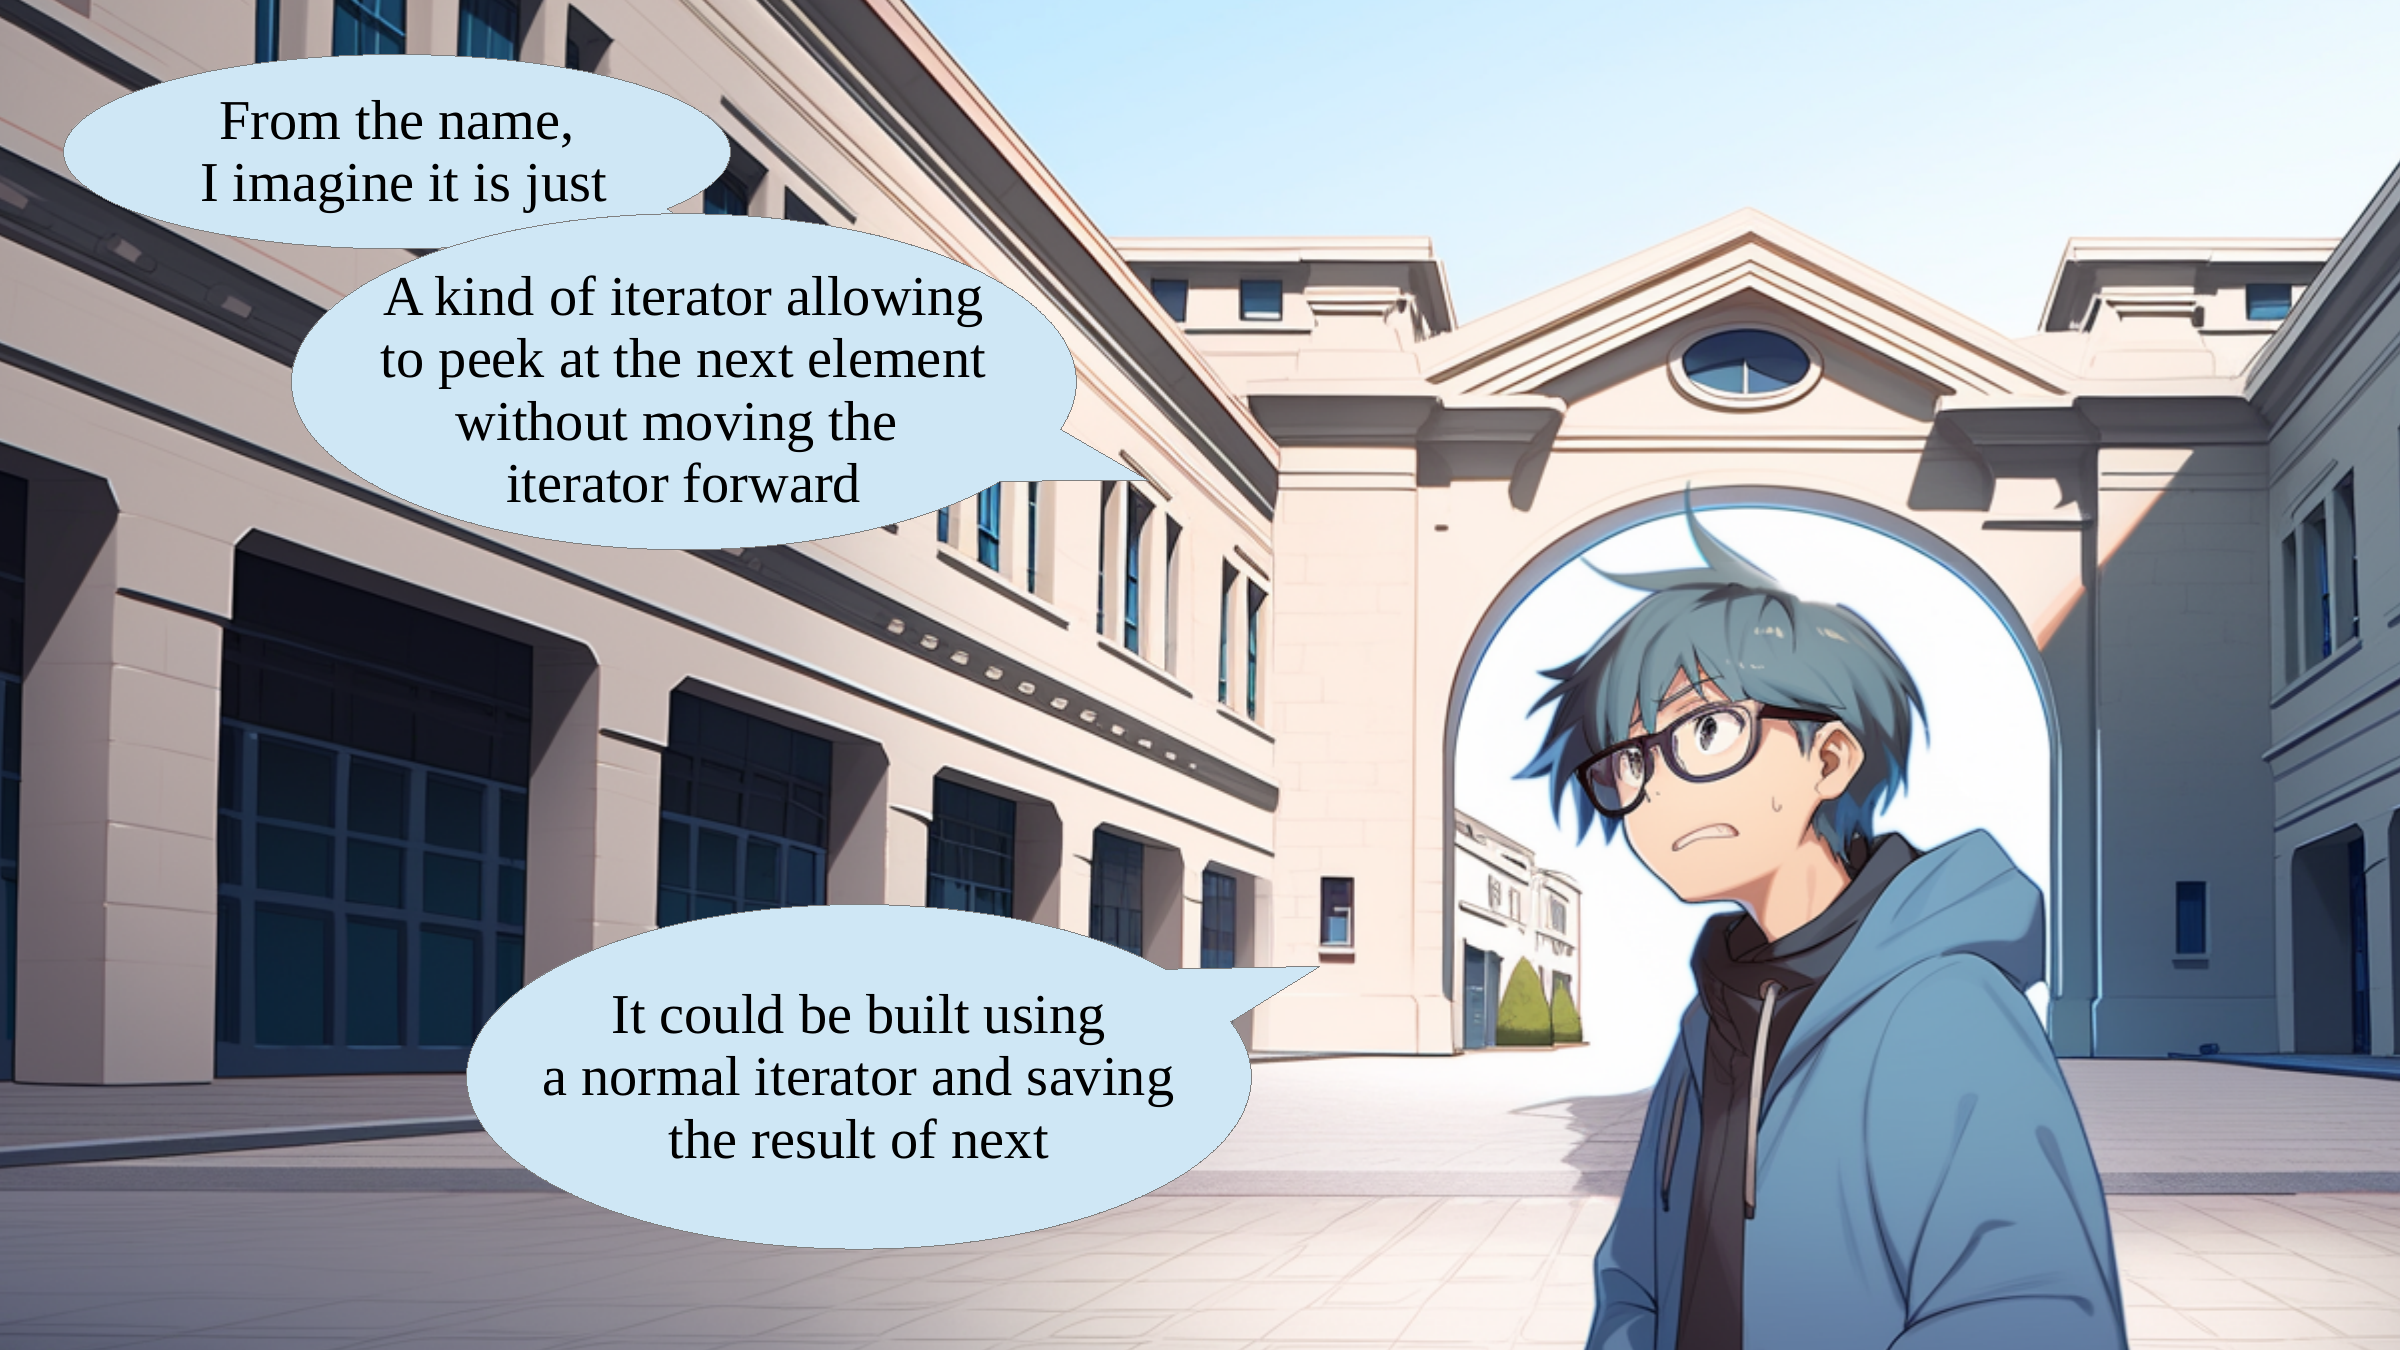

From the name,
 I imagine it is just
A kind of iterator allowing
to peek at the next element
without moving the
iterator forward
It could be built using
a normal iterator and saving
the result of next